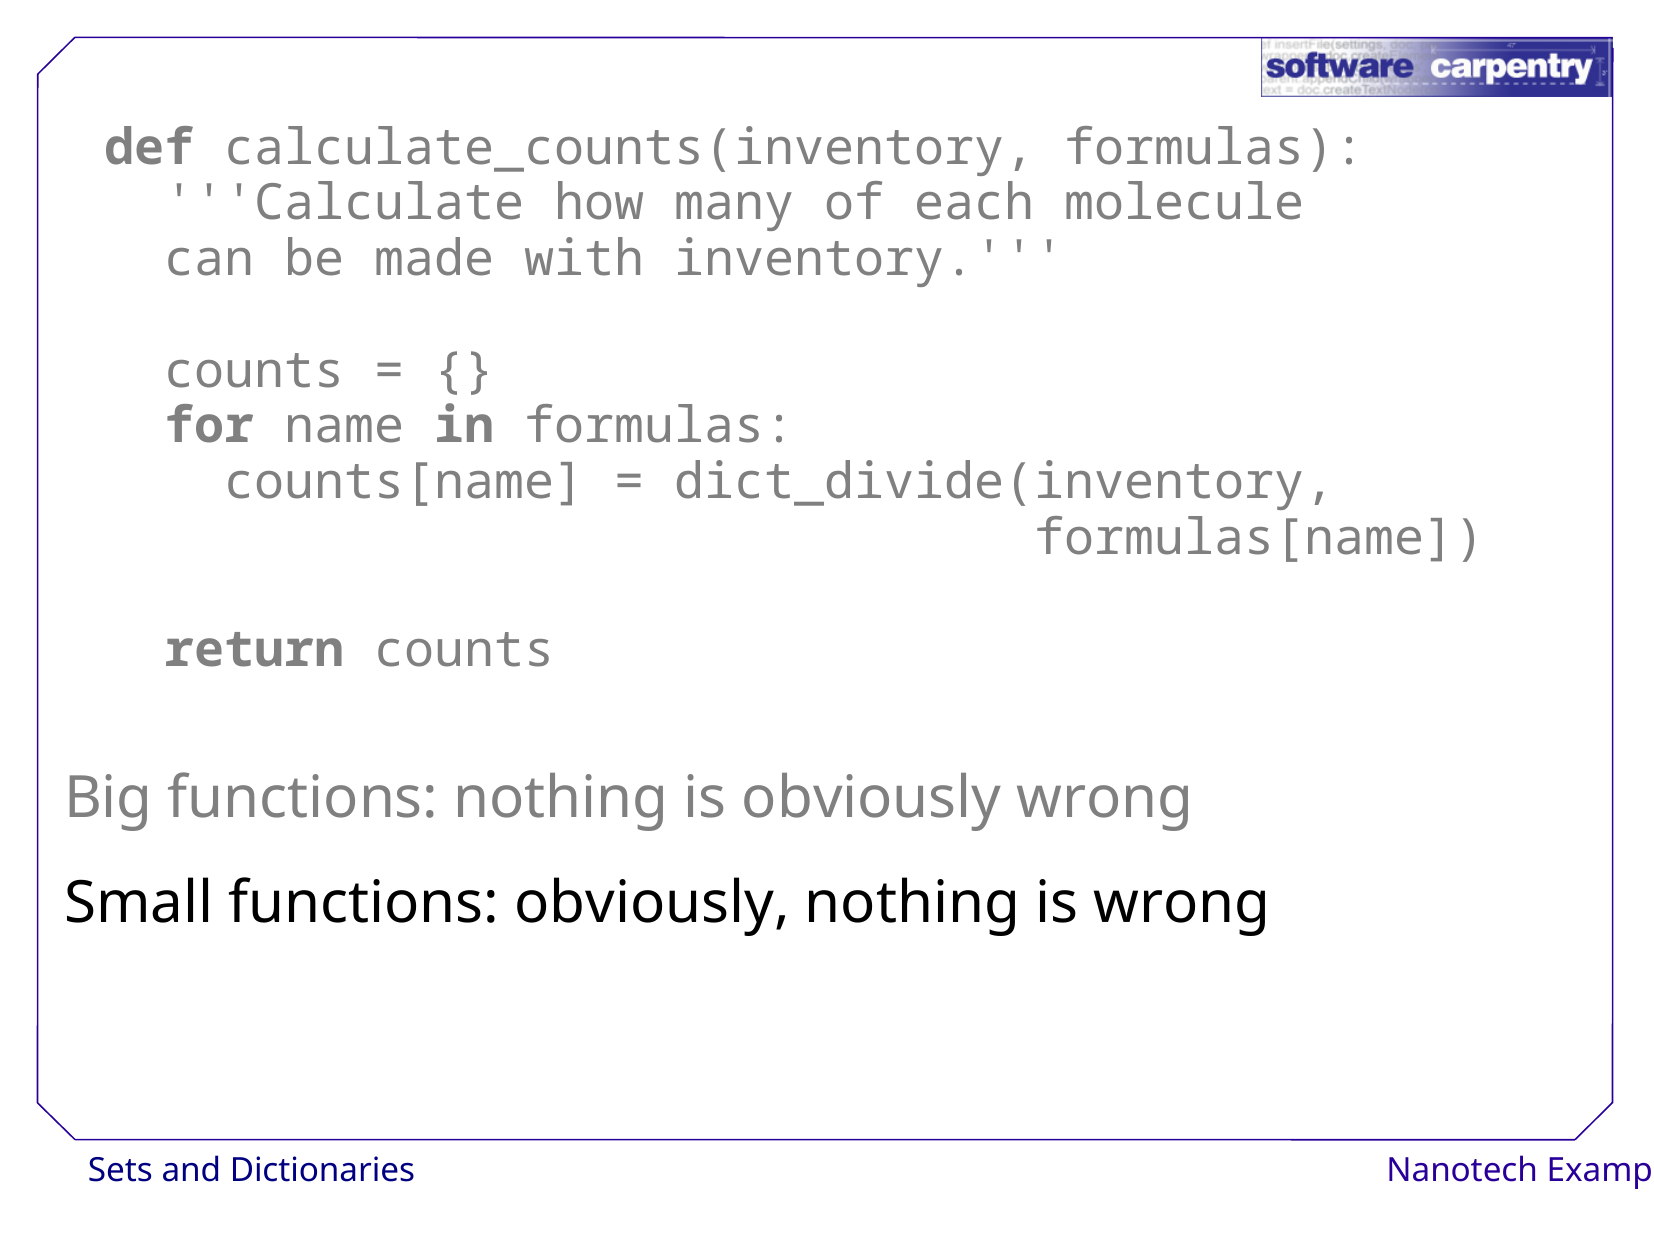

def calculate_counts(inventory, formulas):
 '''Calculate how many of each molecule
 can be made with inventory.'''
 counts = {}
 for name in formulas:
 counts[name] = dict_divide(inventory,
 formulas[name])
 return counts
Big functions: nothing is obviously wrong
Small functions: obviously, nothing is wrong